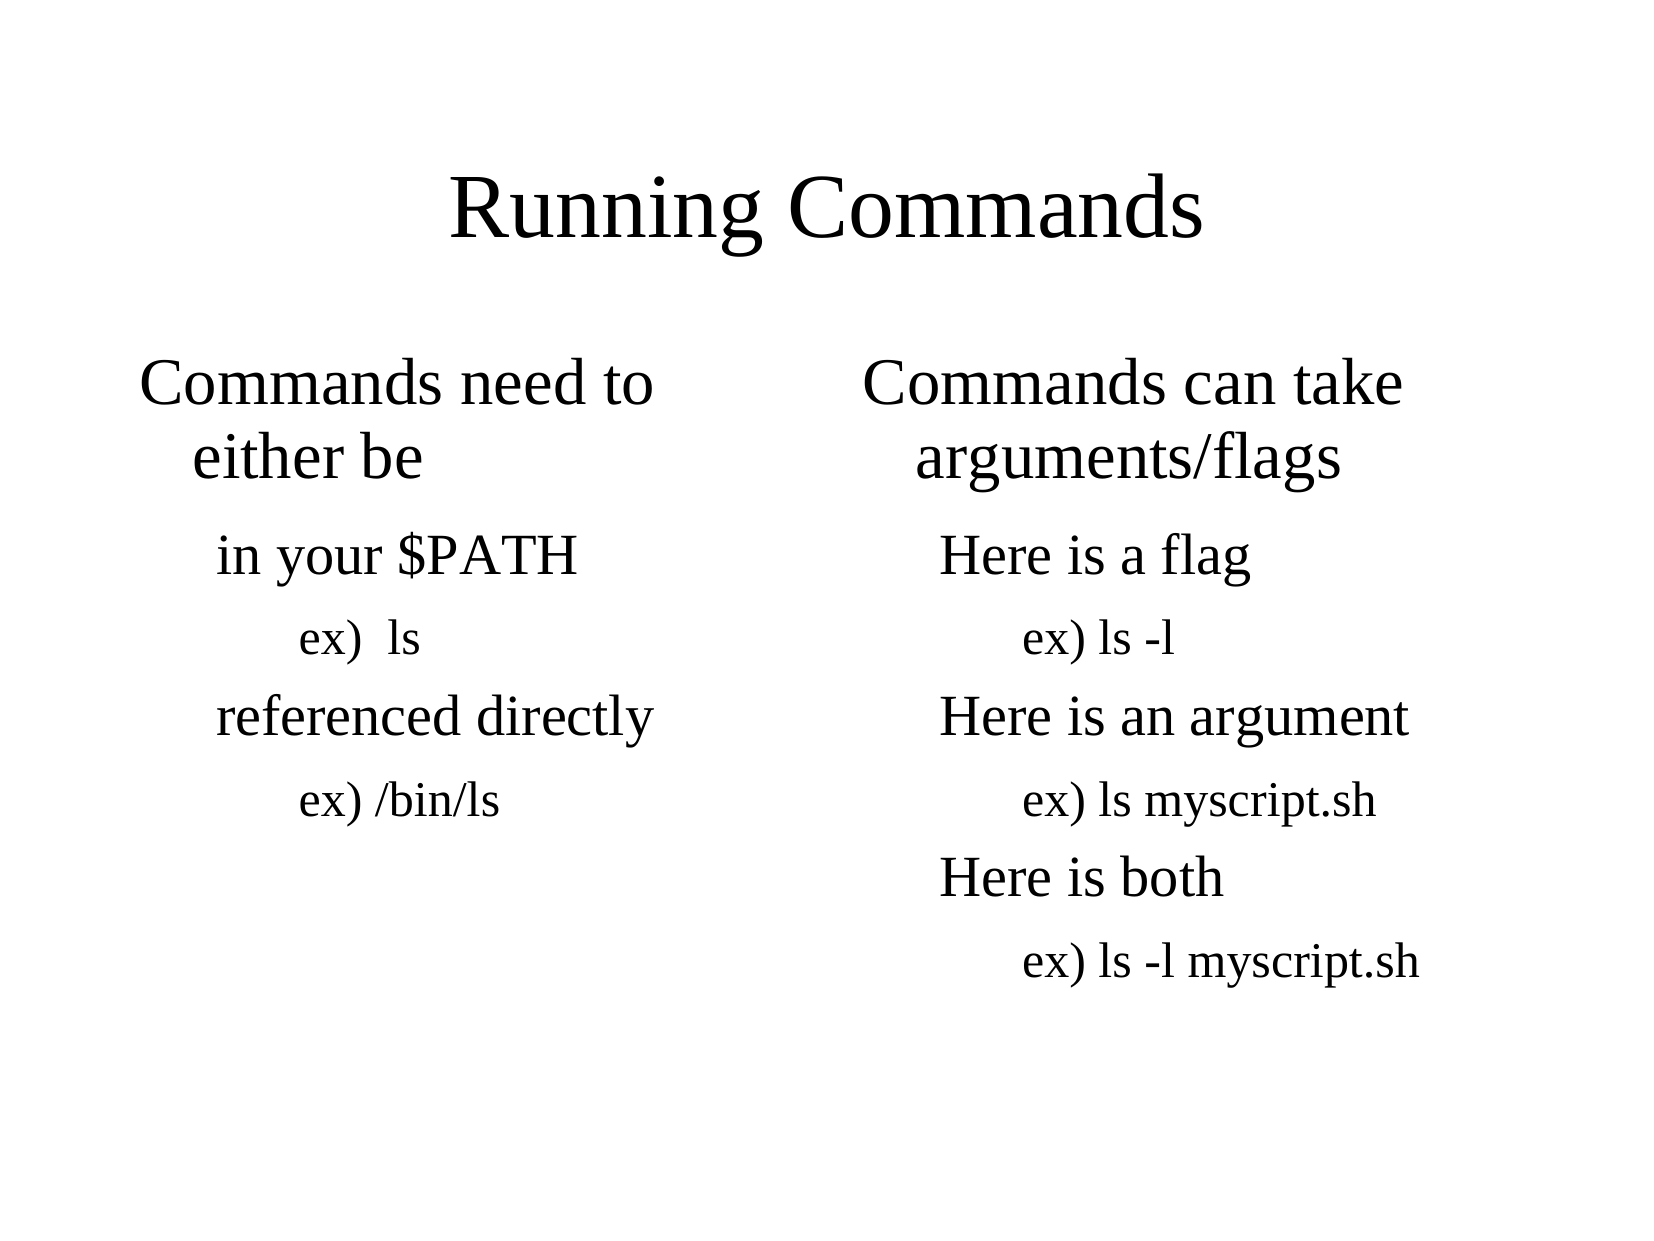

# Running Commands
Commands need to either be
in your $PATH
ex) ls
referenced directly
ex) /bin/ls
Commands can take arguments/flags
Here is a flag
ex) ls -l
Here is an argument
ex) ls myscript.sh
Here is both
ex) ls -l myscript.sh